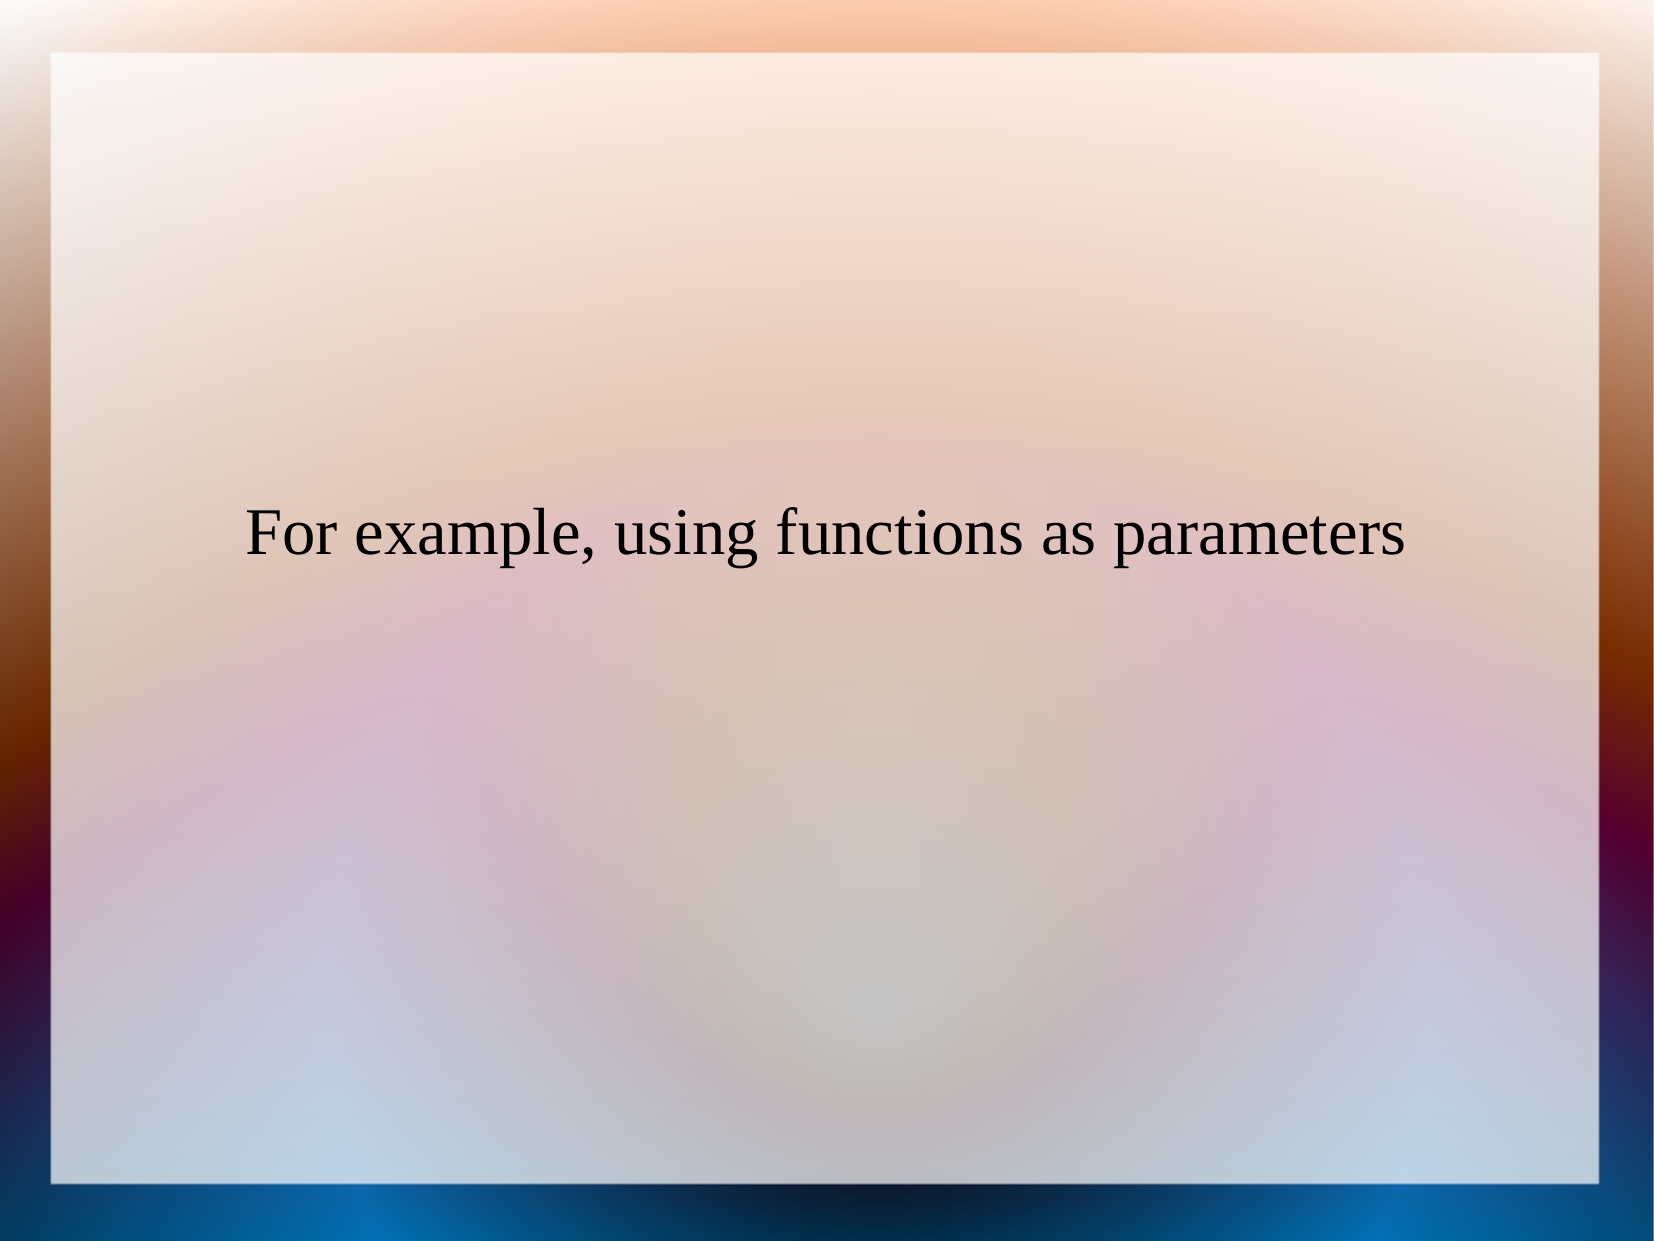

# For example, using functions as parameters